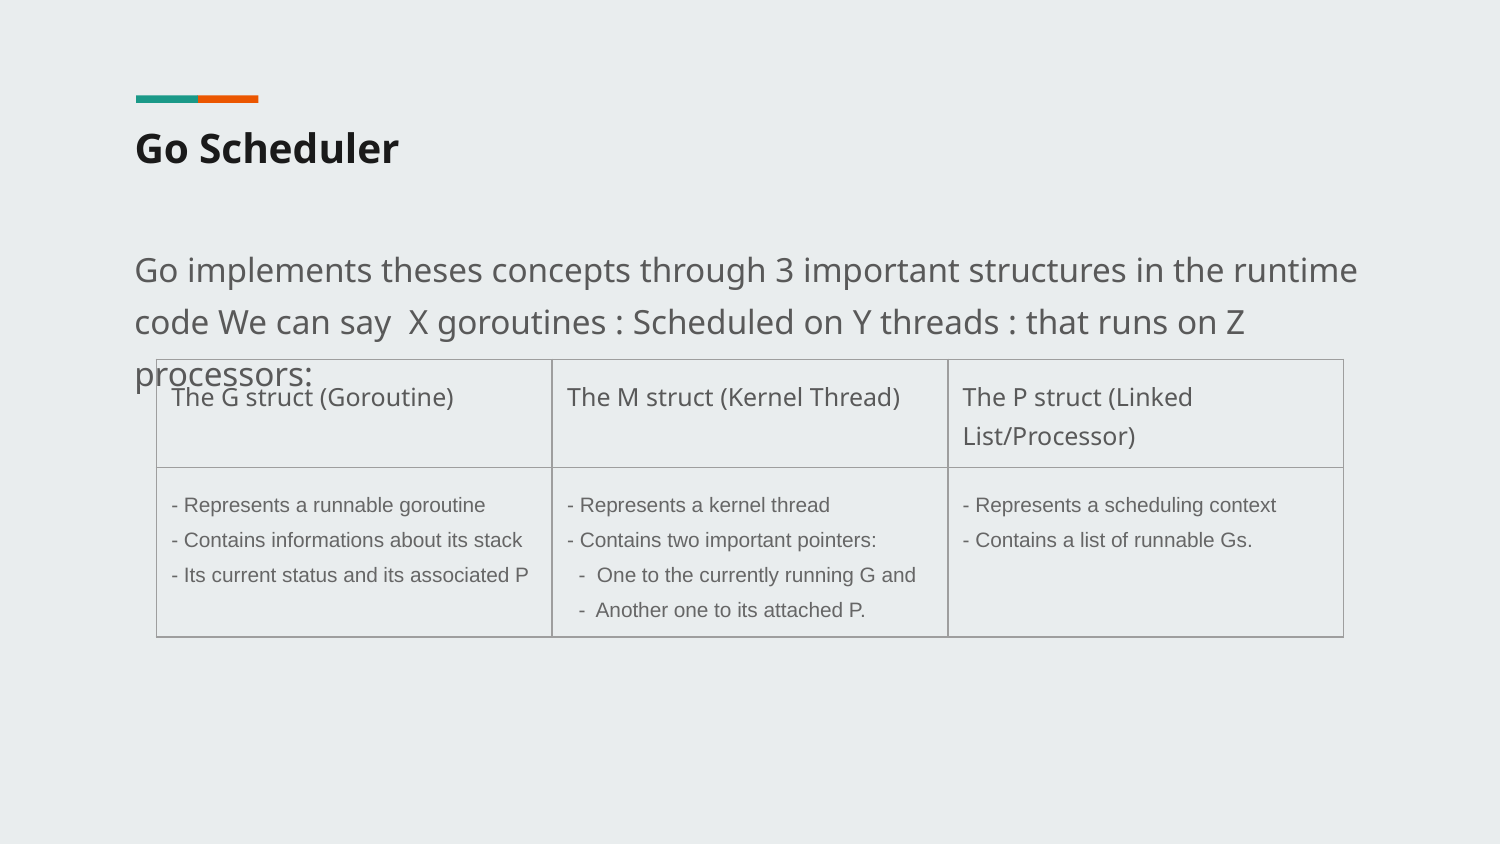

Go Scheduler
# Go implements theses concepts through 3 important structures in the runtime code We can say X goroutines : Scheduled on Y threads : that runs on Z processors:
| The G struct (Goroutine) | The M struct (Kernel Thread) | The P struct (Linked List/Processor) |
| --- | --- | --- |
| - Represents a runnable goroutine - Contains informations about its stack - Its current status and its associated P | - Represents a kernel thread - Contains two important pointers: - One to the currently running G and - Another one to its attached P. | - Represents a scheduling context - Contains a list of runnable Gs. |